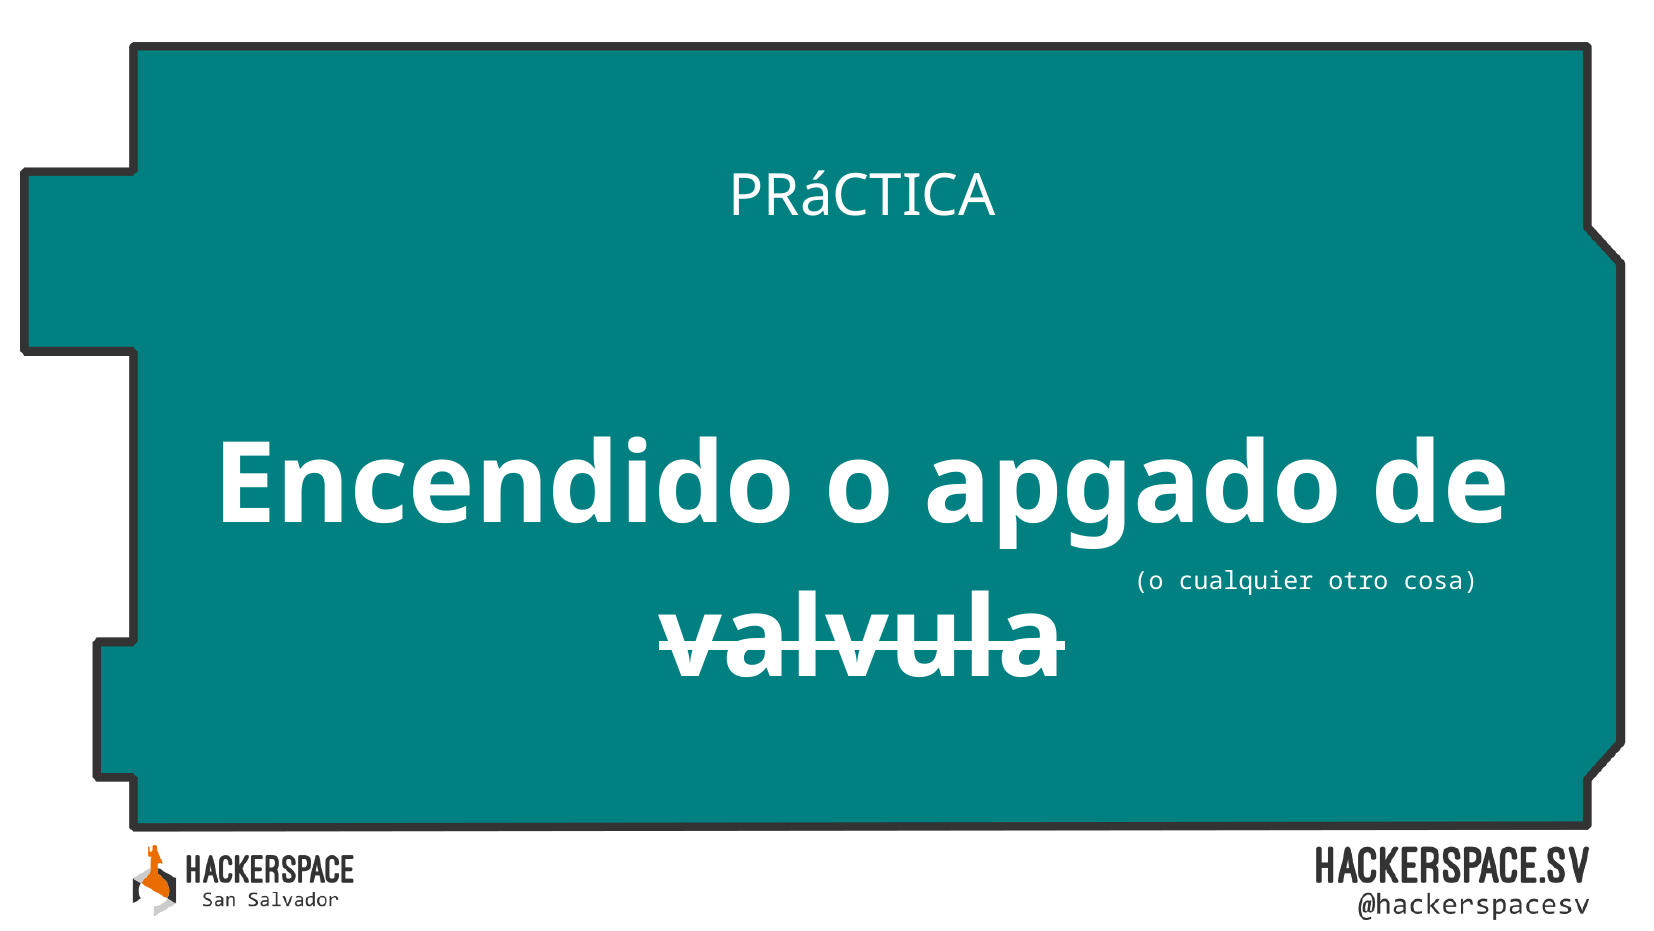

# PRáCTICA
Encendido o apgado de valvula
(o cualquier otro cosa)